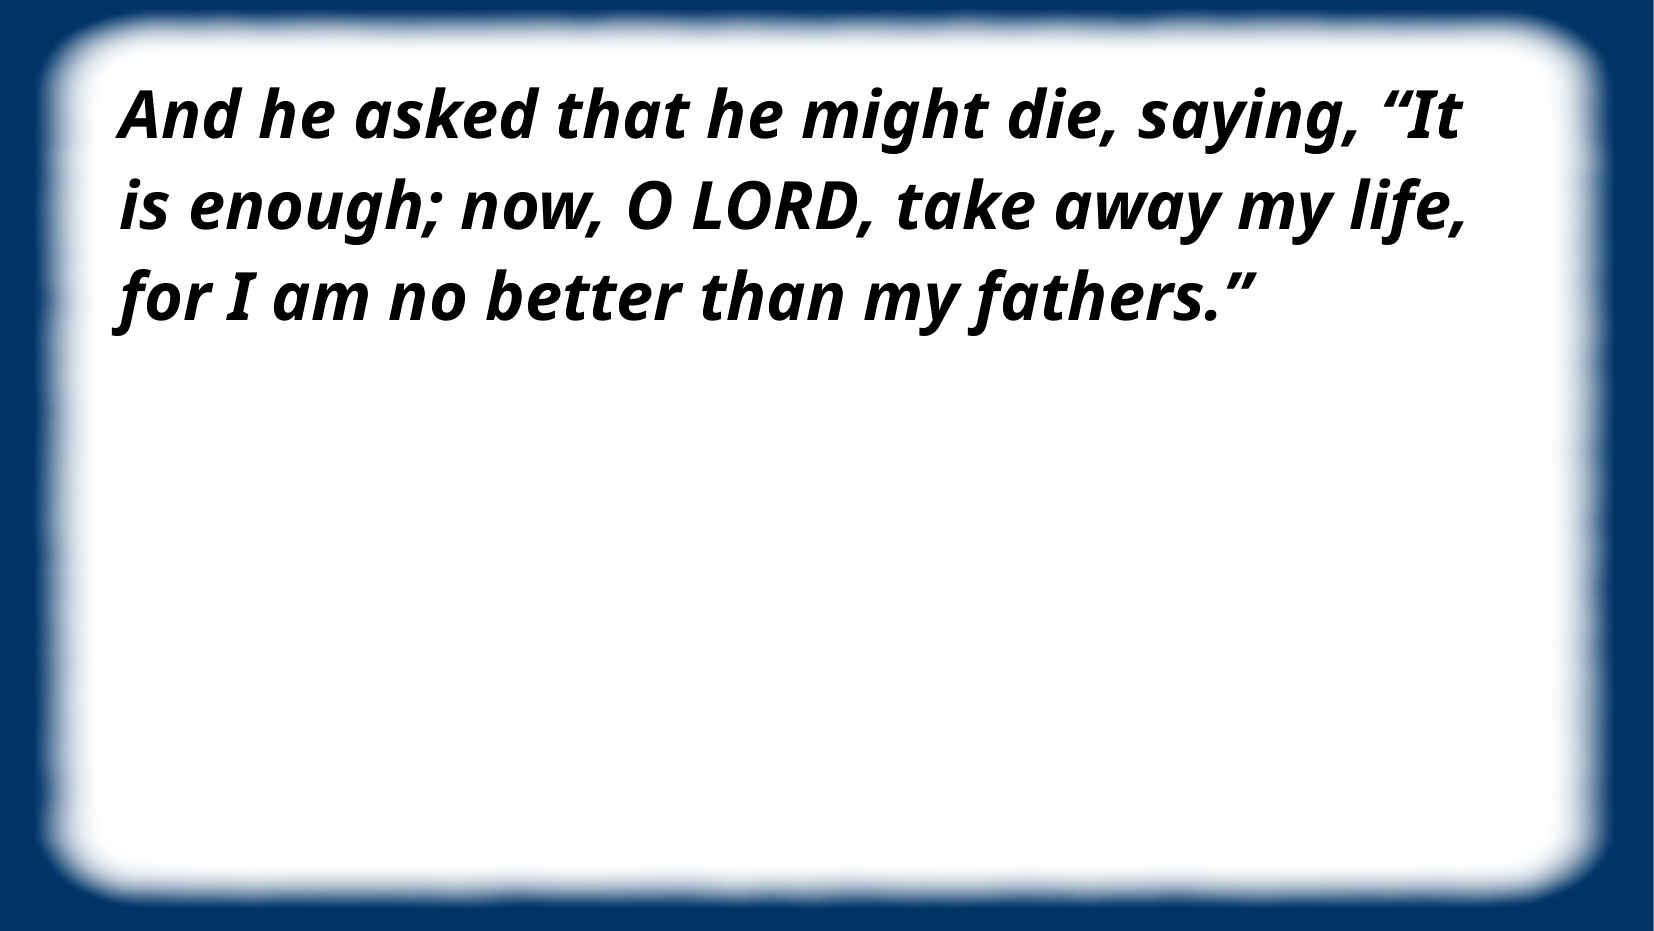

And he asked that he might die, saying, “It is enough; now, O Lord, take away my life, for I am no better than my fathers.”